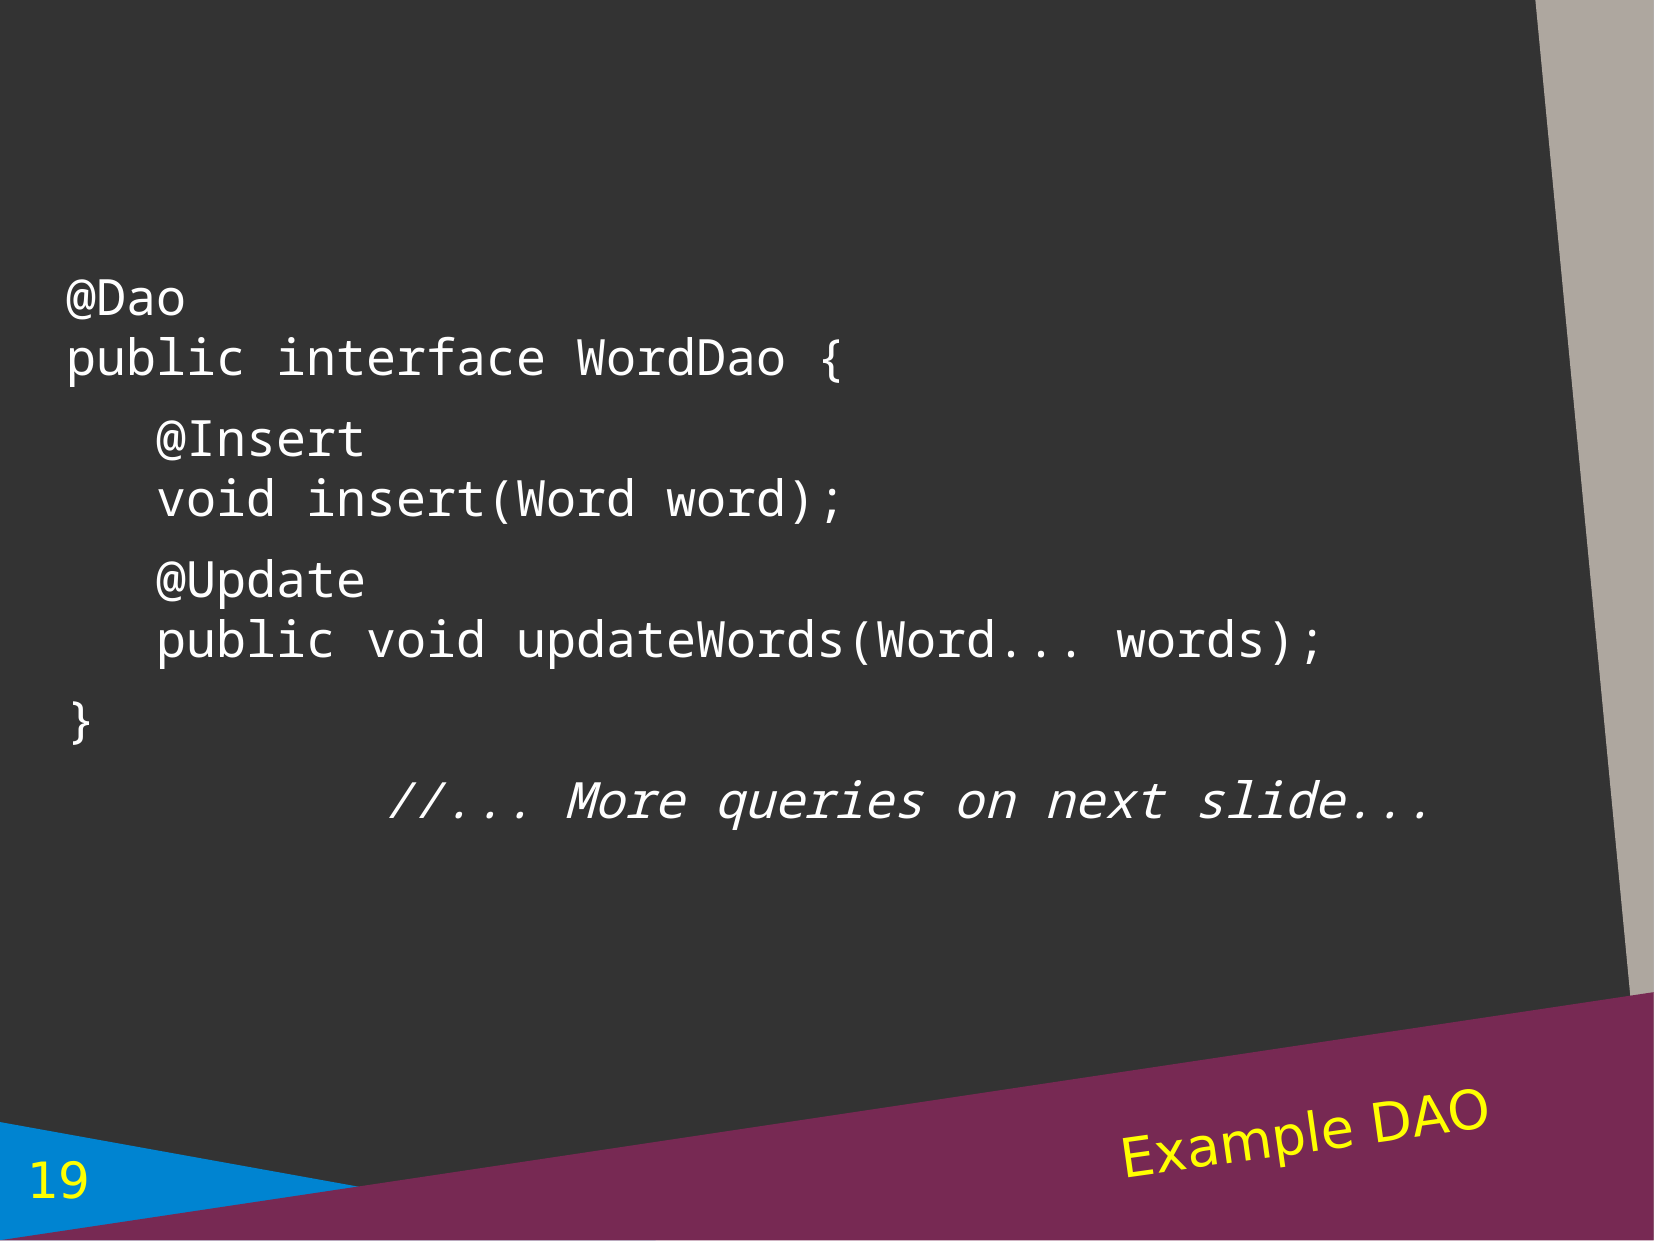

@Dao
public interface WordDao {
 @Insert
 void insert(Word word);
 @Update
 public void updateWords(Word... words);
}
//... More queries on next slide...
# Example DAO
19